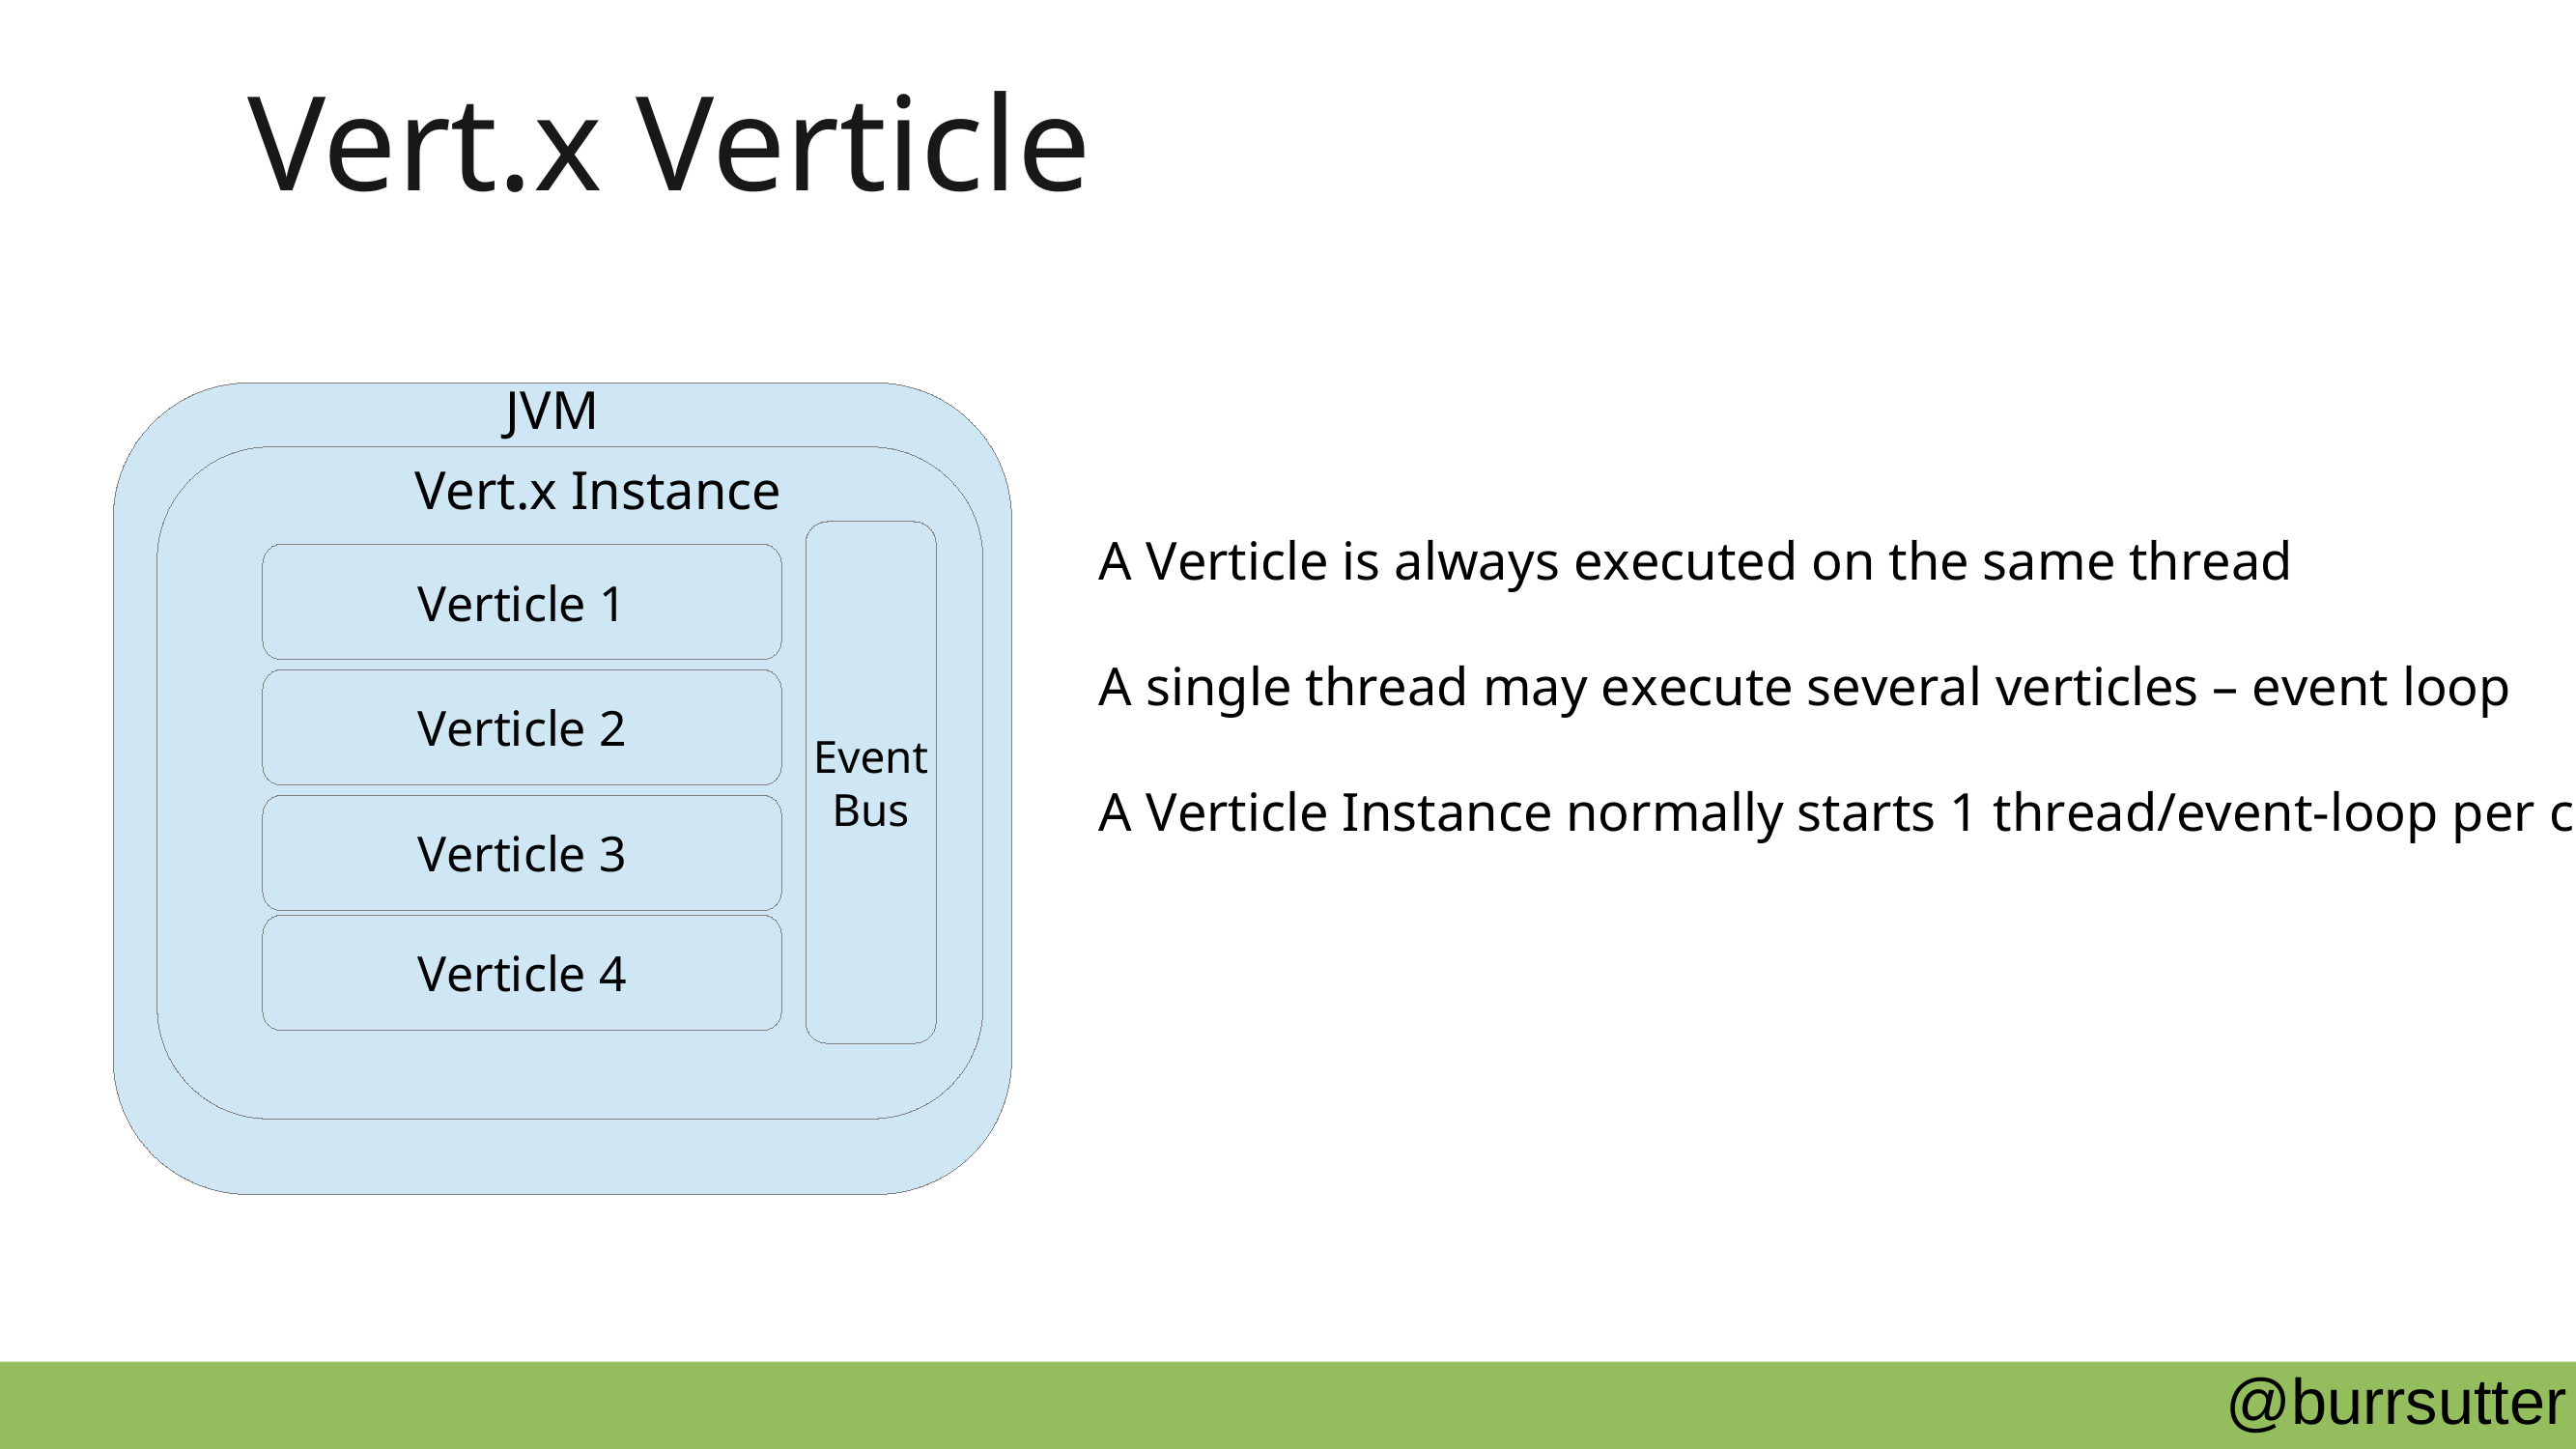

# Vert.x Verticle
JVM
Vert.x Instance
A Verticle is always executed on the same thread
A single thread may execute several verticles – event loop
A Verticle Instance normally starts 1 thread/event-loop per core
Event
Bus
Verticle 1
Verticle 2
Verticle 3
Verticle 4